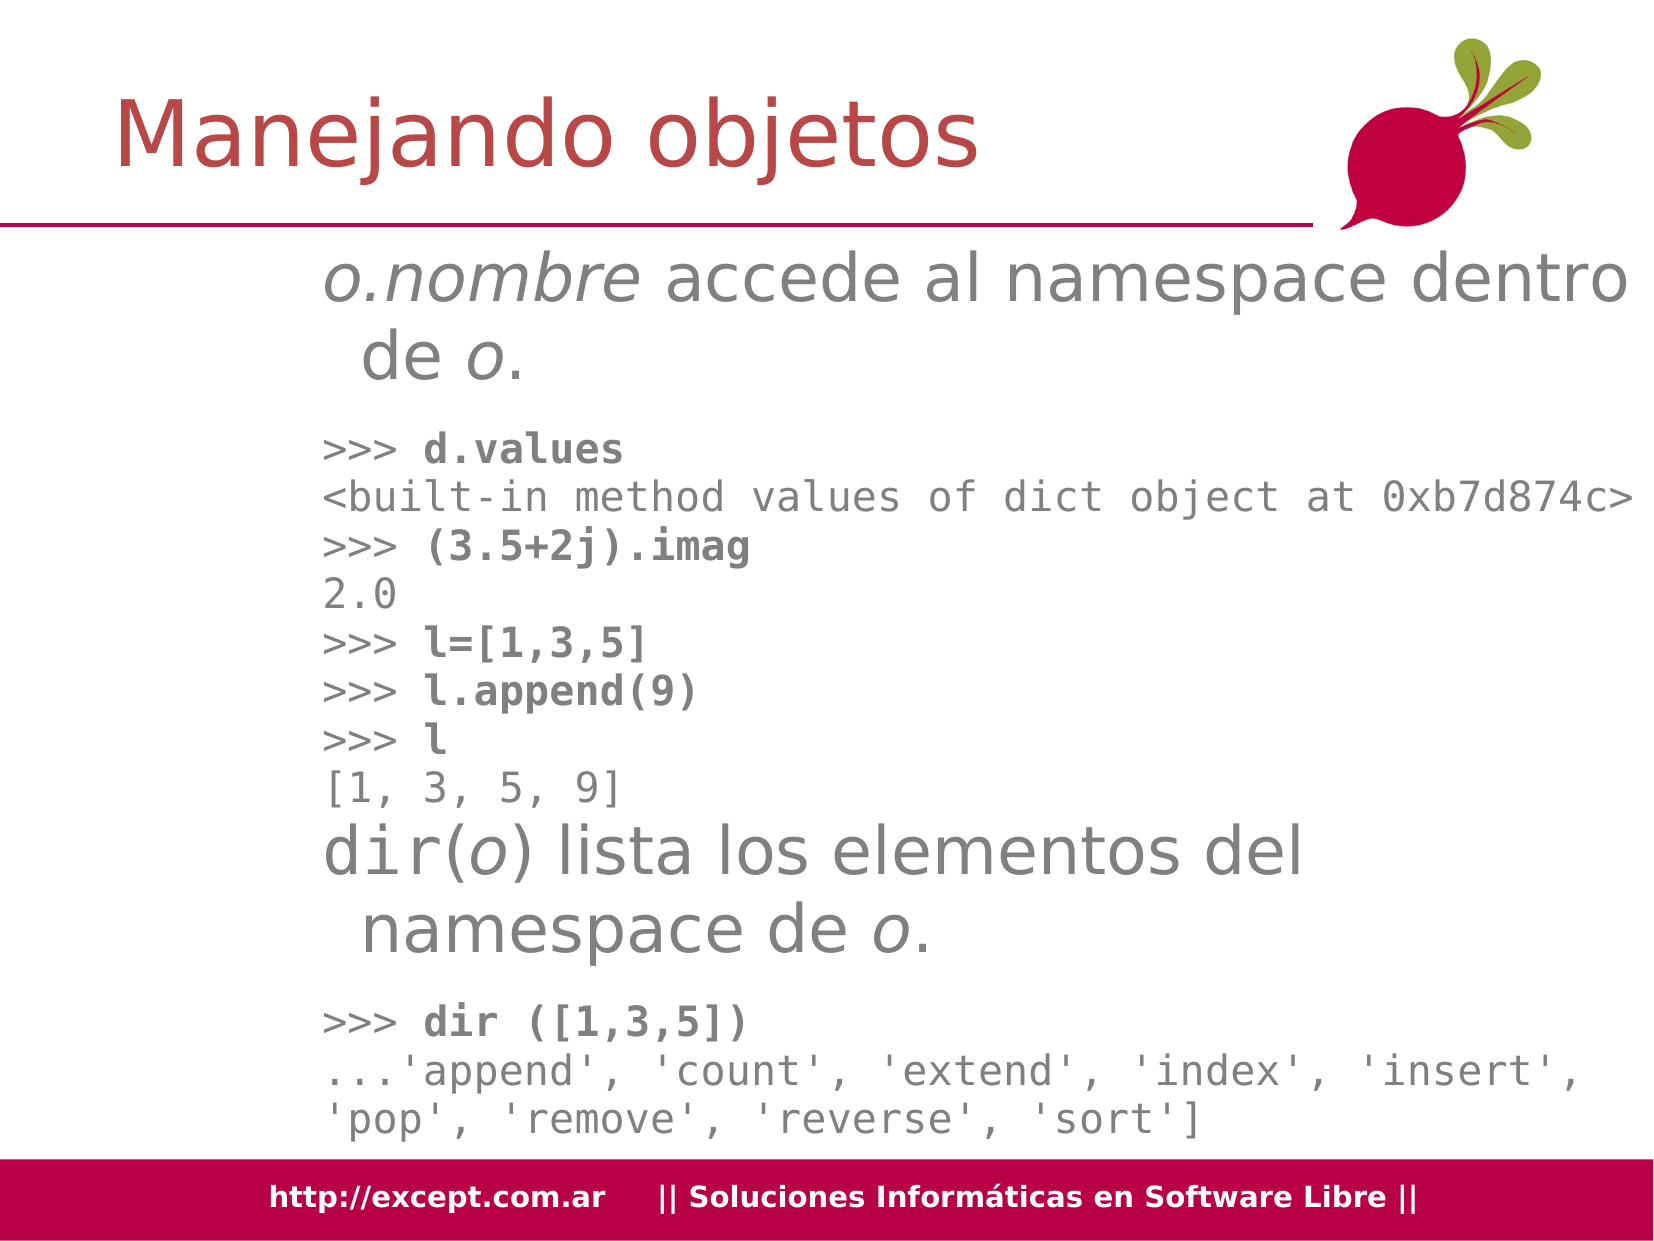

# Manejando objetos
o.nombre accede al namespace dentro de o.
>>> d.values
<built-in method values of dict object at 0xb7d874c>
>>> (3.5+2j).imag
2.0
>>> l=[1,3,5]
>>> l.append(9)
>>> l
[1, 3, 5, 9]
dir(o) lista los elementos del namespace de o.
>>> dir ([1,3,5])
...'append', 'count', 'extend', 'index', 'insert', 'pop', 'remove', 'reverse', 'sort']